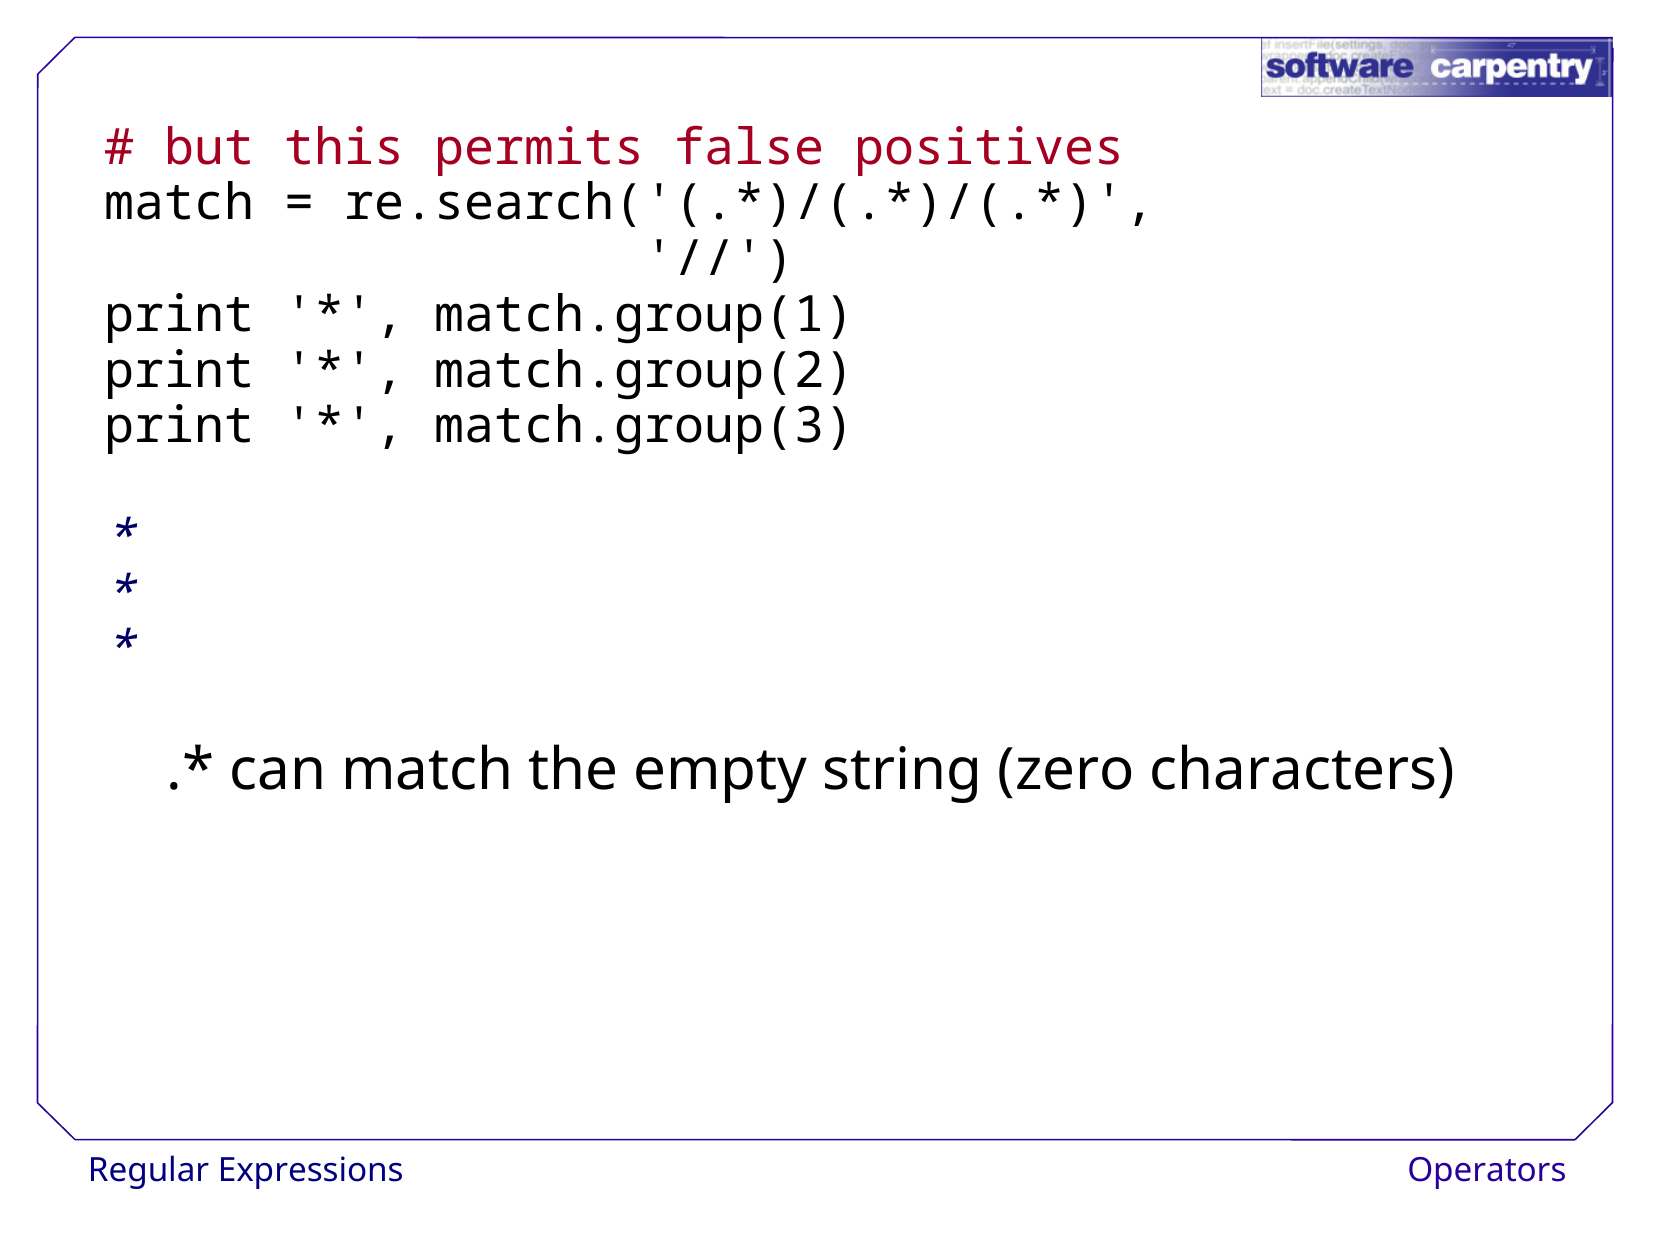

# but this permits false positives
match = re.search('(.*)/(.*)/(.*)',
 '//')
print '*', match.group(1)
print '*', match.group(2)
print '*', match.group(3)
*
*
*
.* can match the empty string (zero characters)